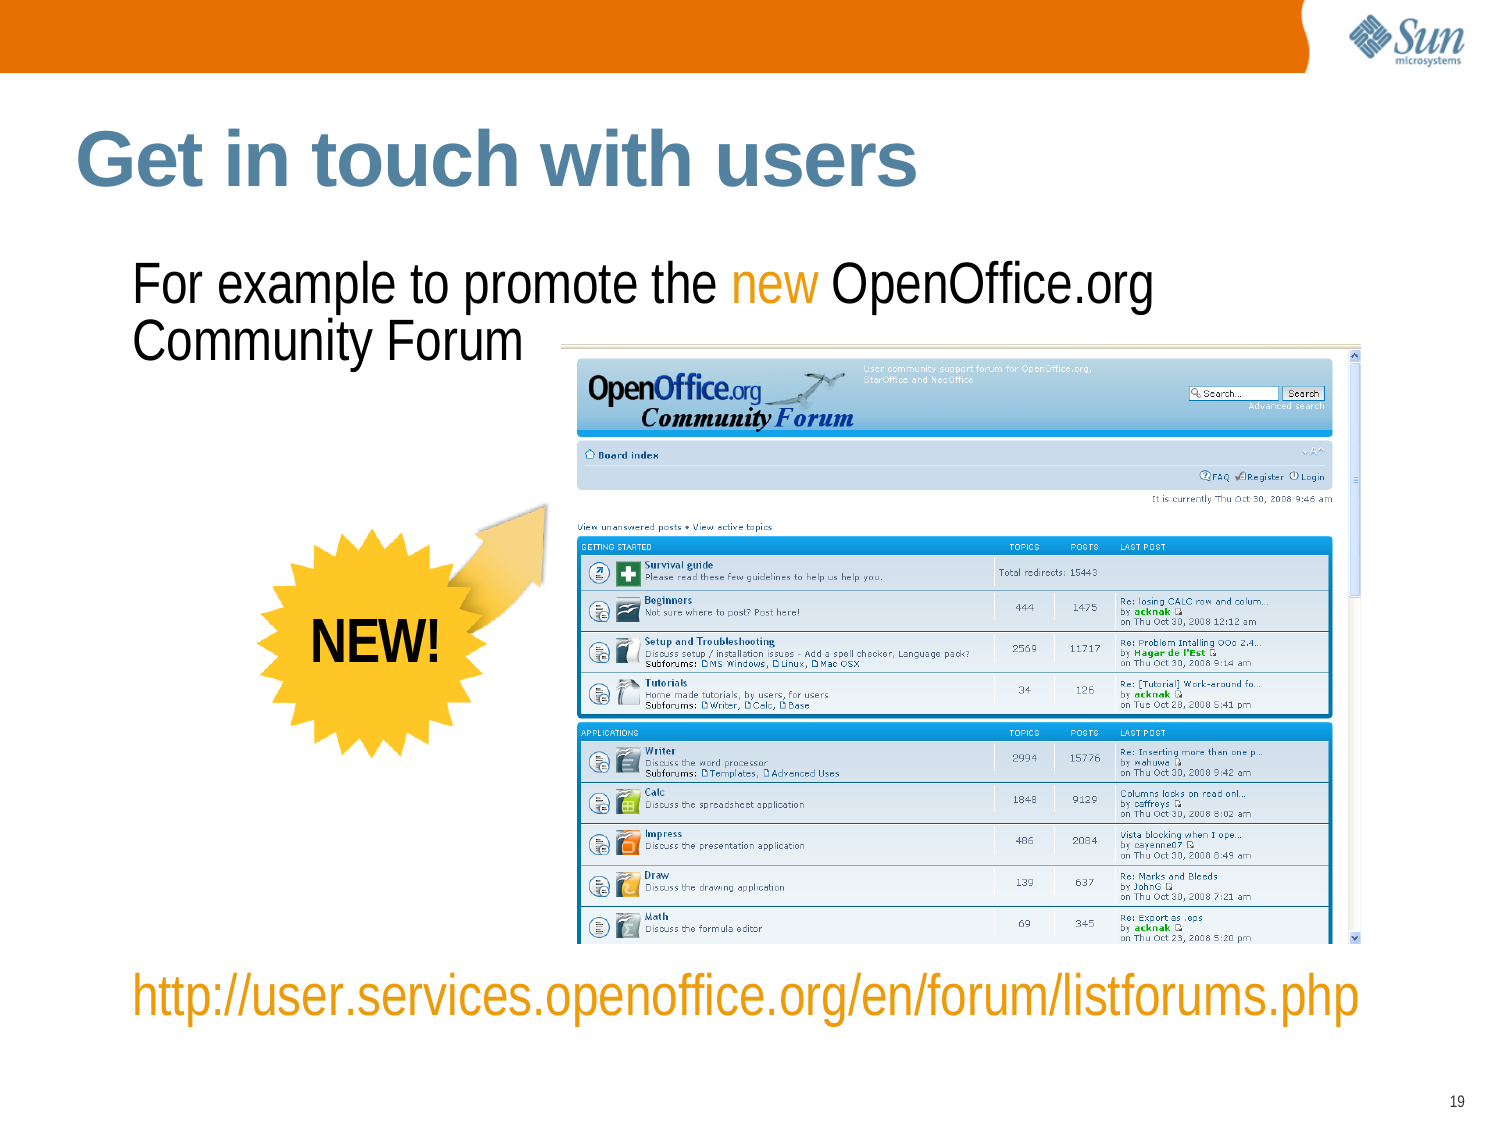

# Get in touch with users
For example to promote the new OpenOffice.org Community Forum
http://user.services.openoffice.org/en/forum/listforums.php
NEW!